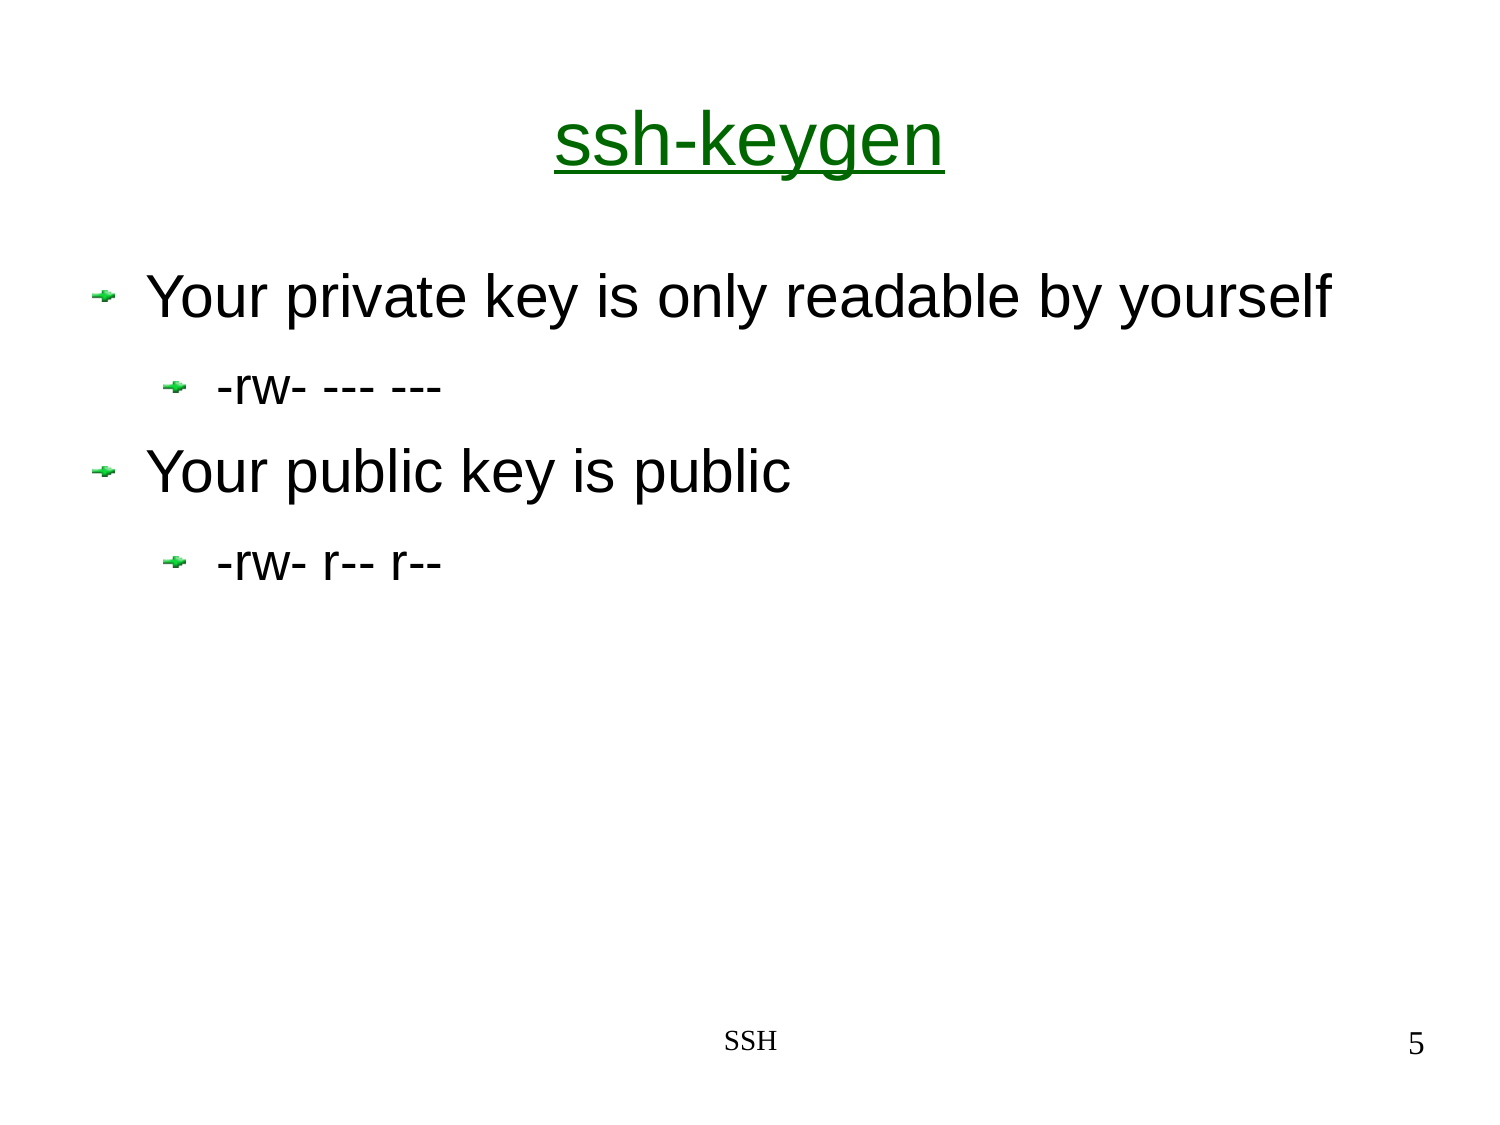

# ssh-keygen
Your private key is only readable by yourself
-rw- --- ---
Your public key is public
-rw- r-- r--
SSH
5